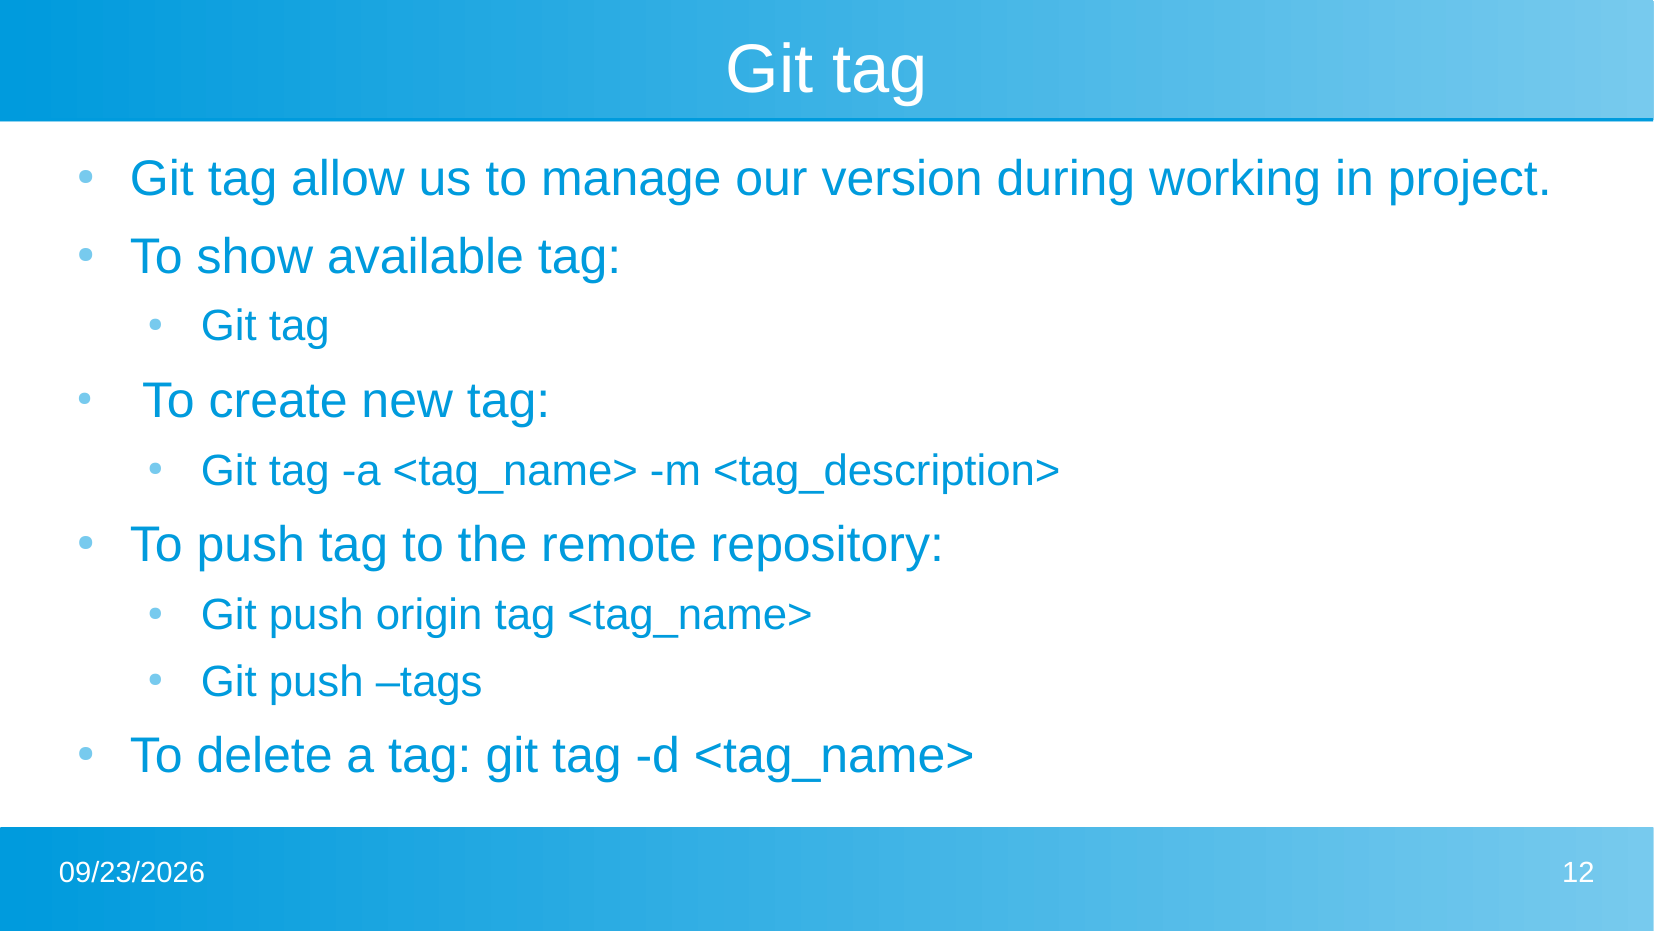

# Git tag
Git tag allow us to manage our version during working in project.
To show available tag:
Git tag
 To create new tag:
Git tag -a <tag_name> -m <tag_description>
To push tag to the remote repository:
Git push origin tag <tag_name>
Git push –tags
To delete a tag: git tag -d <tag_name>
12